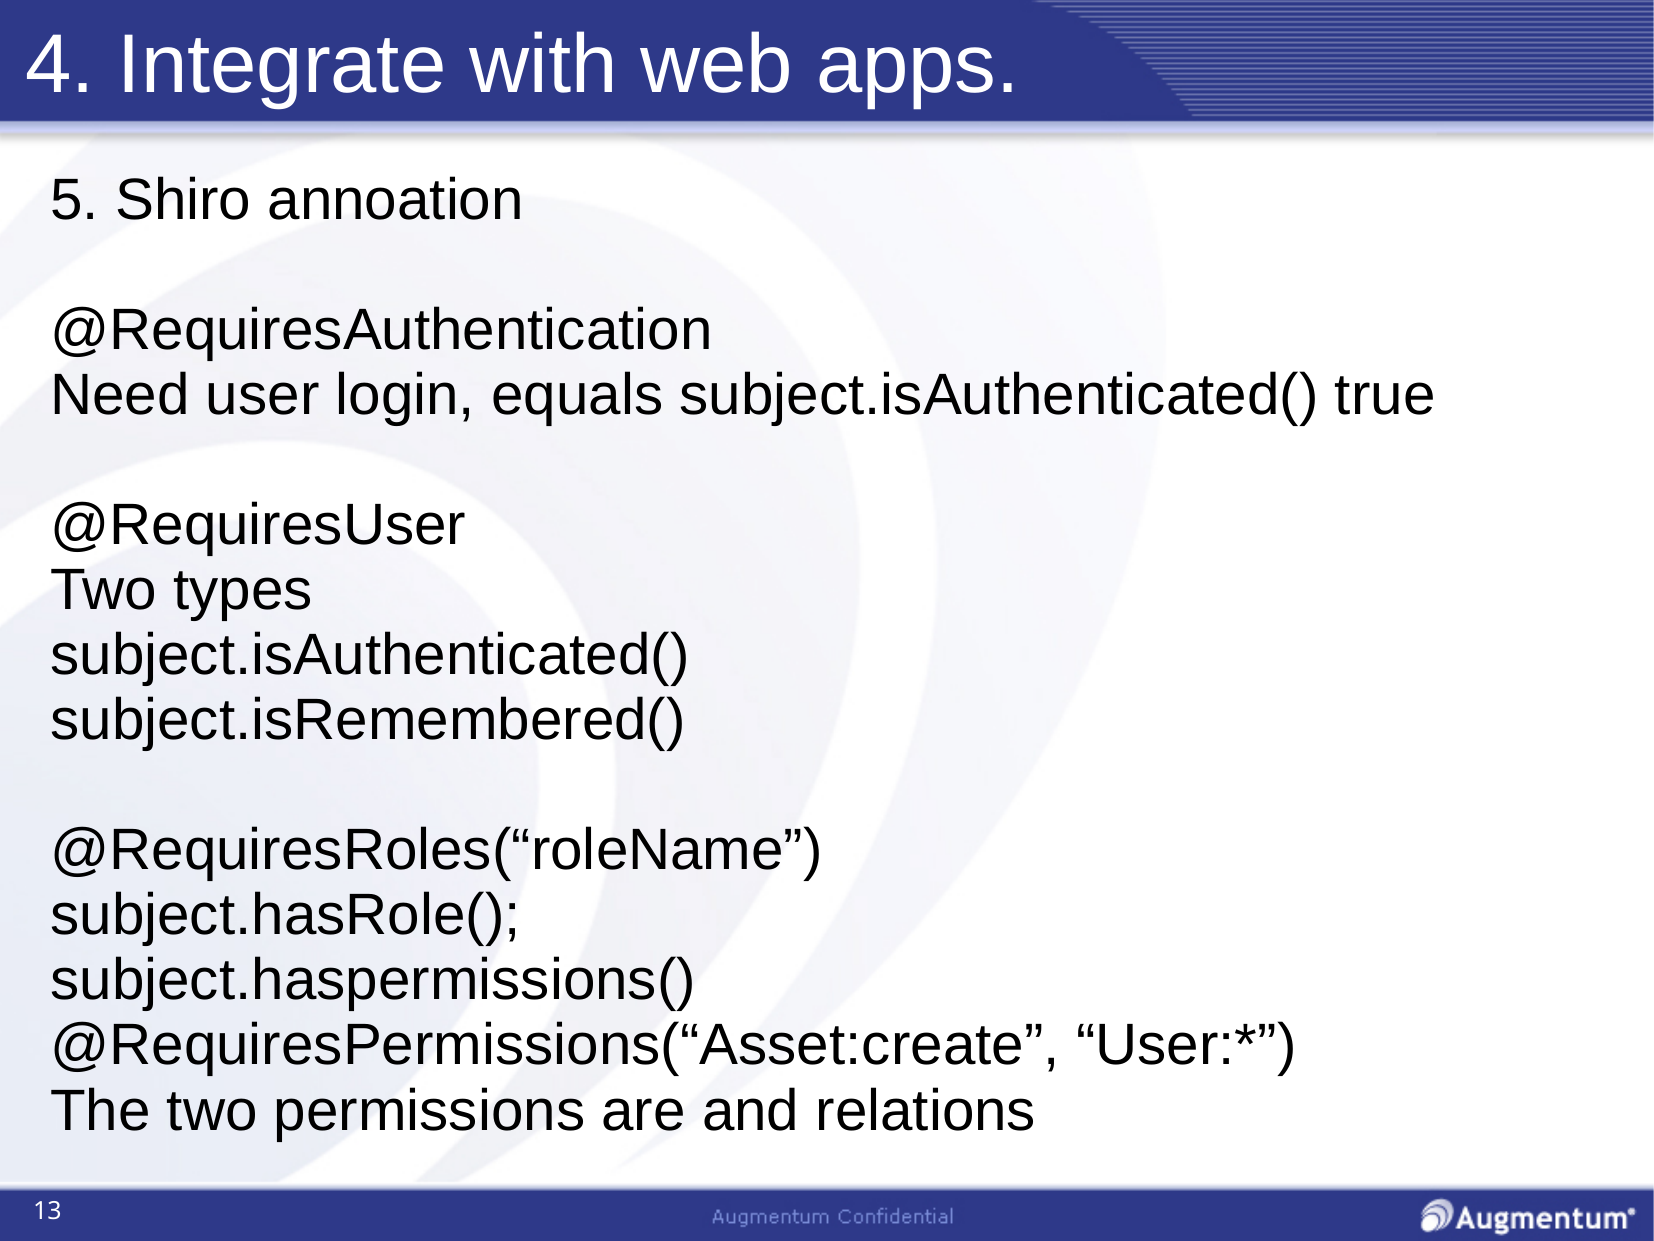

# 4. Integrate with web apps.
5. Shiro annoation
@RequiresAuthentication
Need user login, equals subject.isAuthenticated() true
@RequiresUser
Two types
subject.isAuthenticated()
subject.isRemembered()
@RequiresRoles(“roleName”)
subject.hasRole();
subject.haspermissions()
@RequiresPermissions(“Asset:create”, “User:*”)
The two permissions are and relations